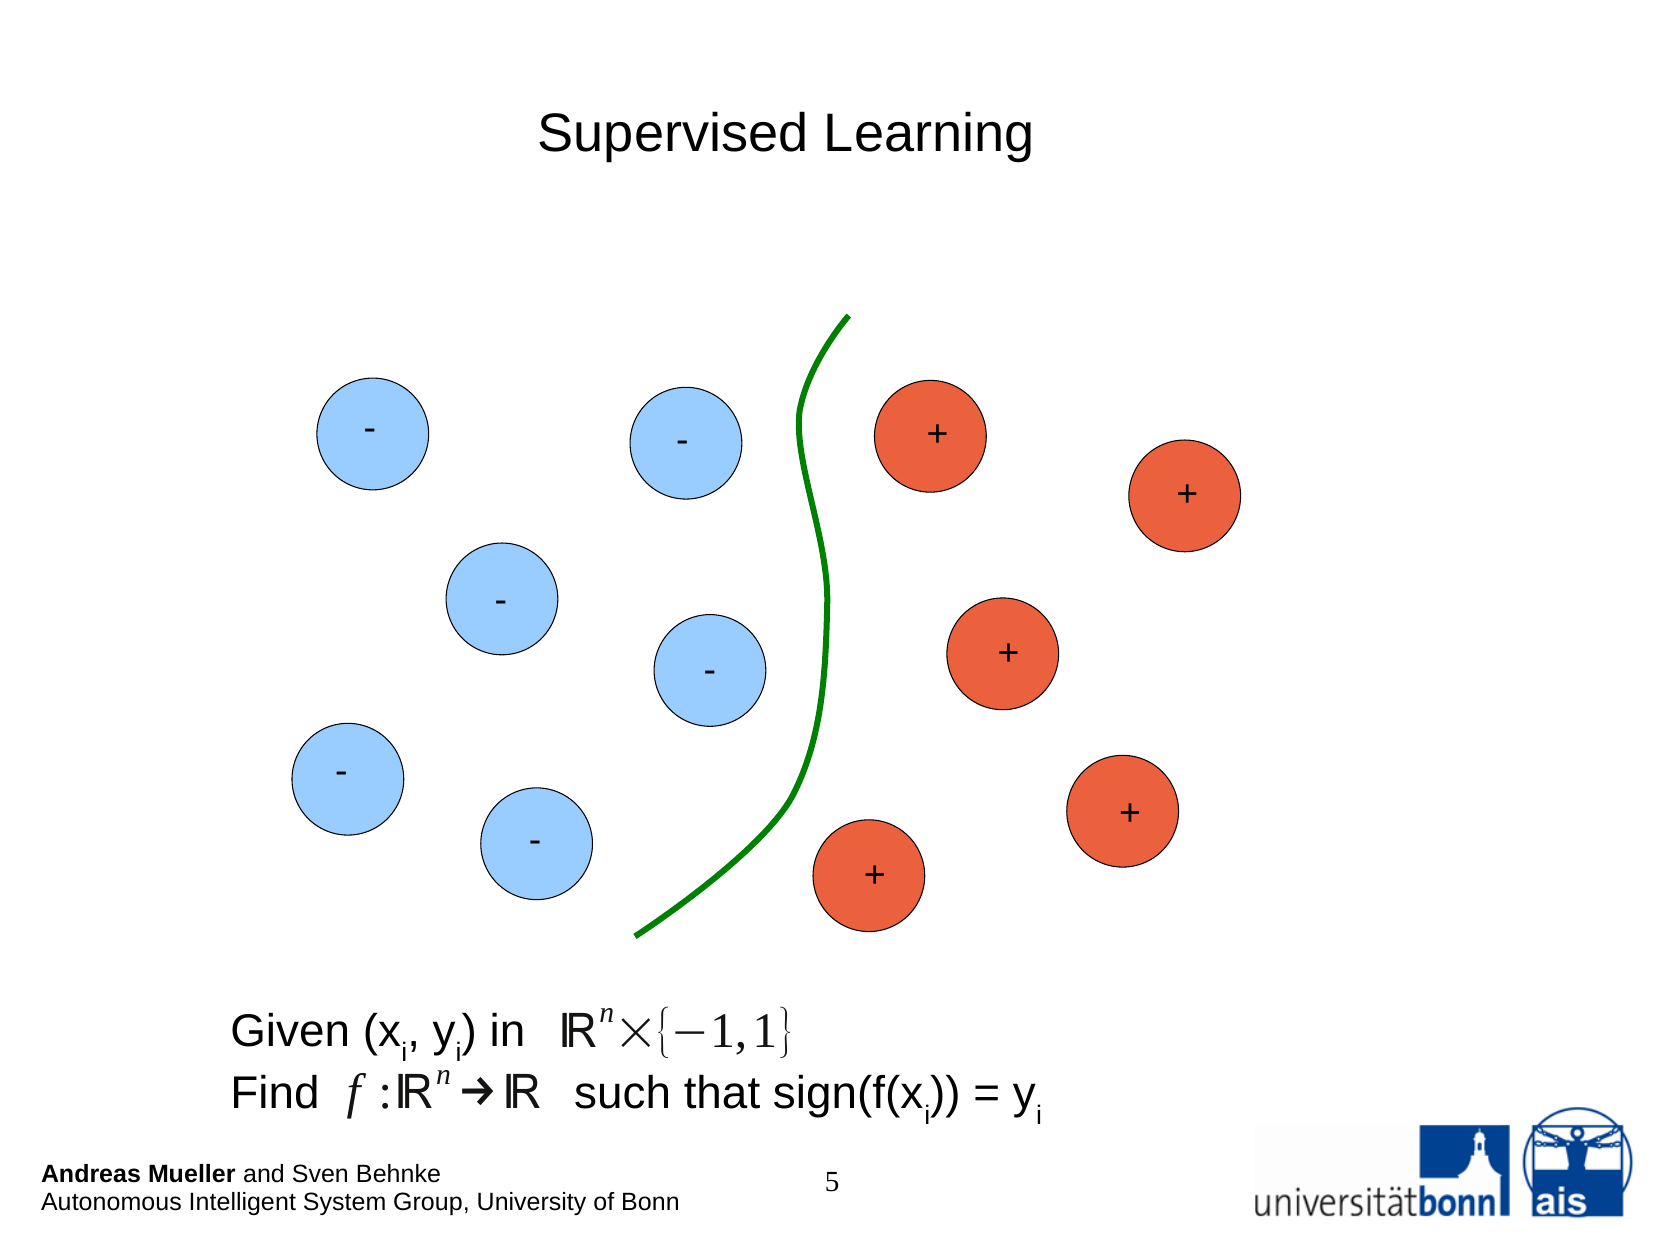

Supervised Learning
-
+
-
+
-
+
-
-
+
-
+
Given (xi, yi) in
Find such that sign(f(xi)) = yi
Andreas Mueller, Sven Behnke University of Bonn
5